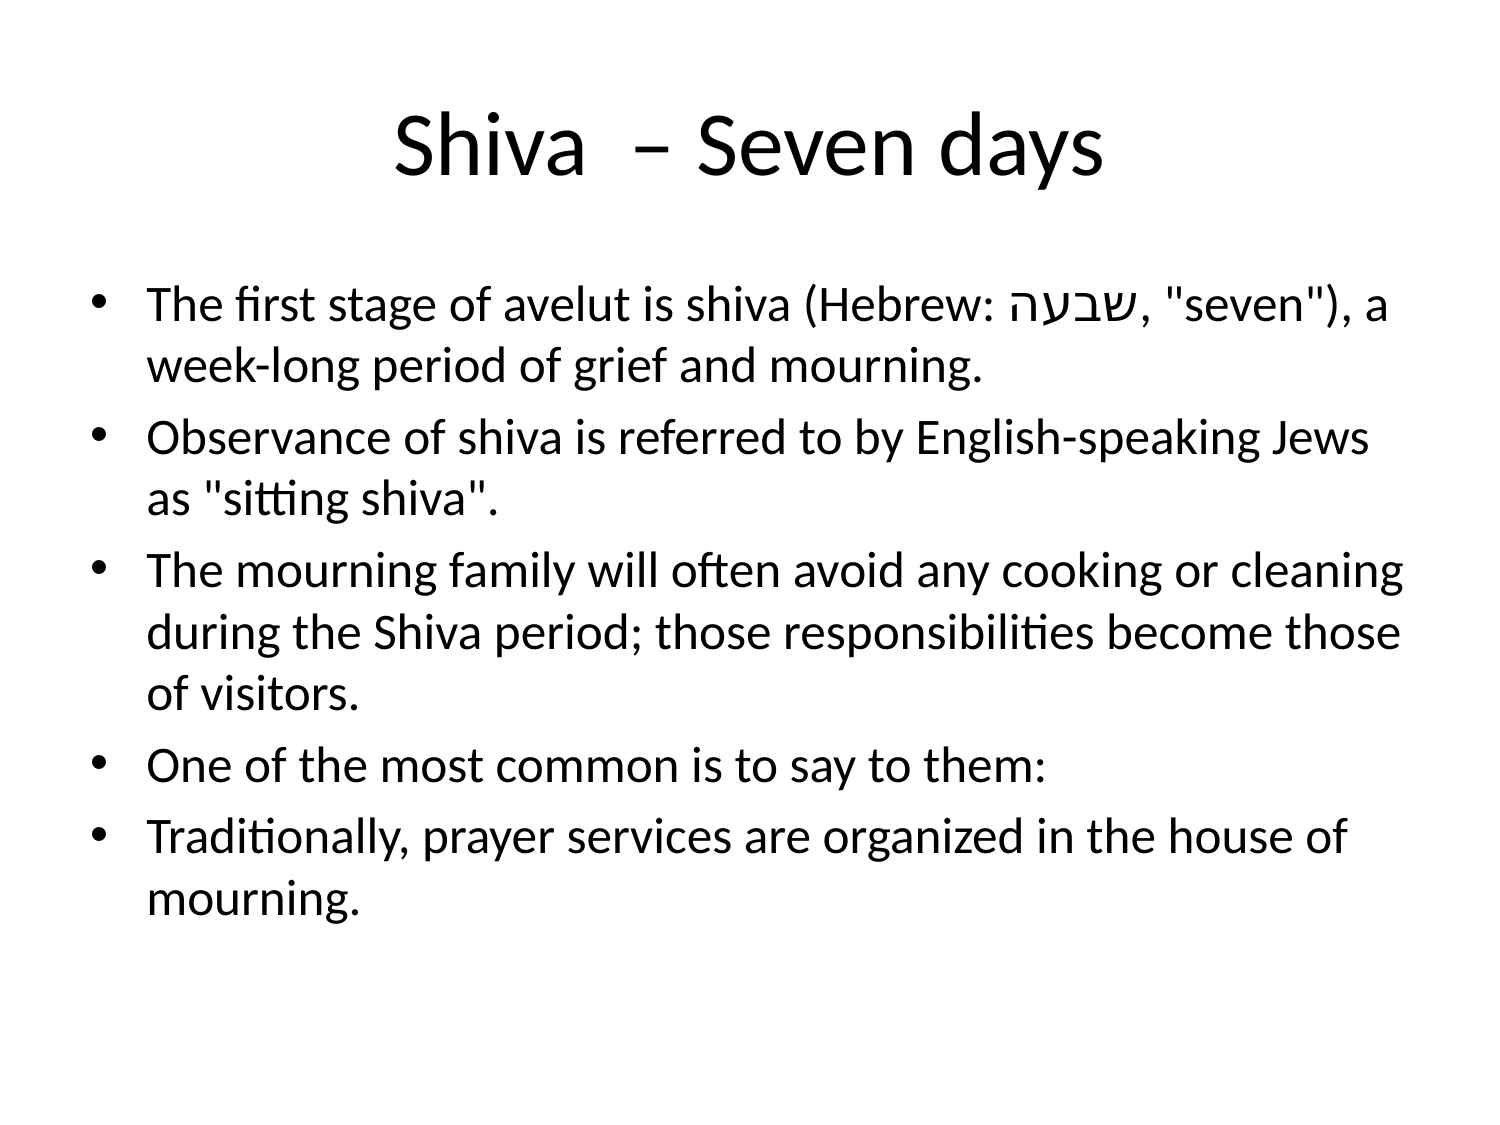

# Shiva – Seven days
The first stage of avelut is shiva (Hebrew: שבעה, "seven"), a week-long period of grief and mourning.
Observance of shiva is referred to by English-speaking Jews as "sitting shiva".
The mourning family will often avoid any cooking or cleaning during the Shiva period; those responsibilities become those of visitors.
One of the most common is to say to them:
Traditionally, prayer services are organized in the house of mourning.